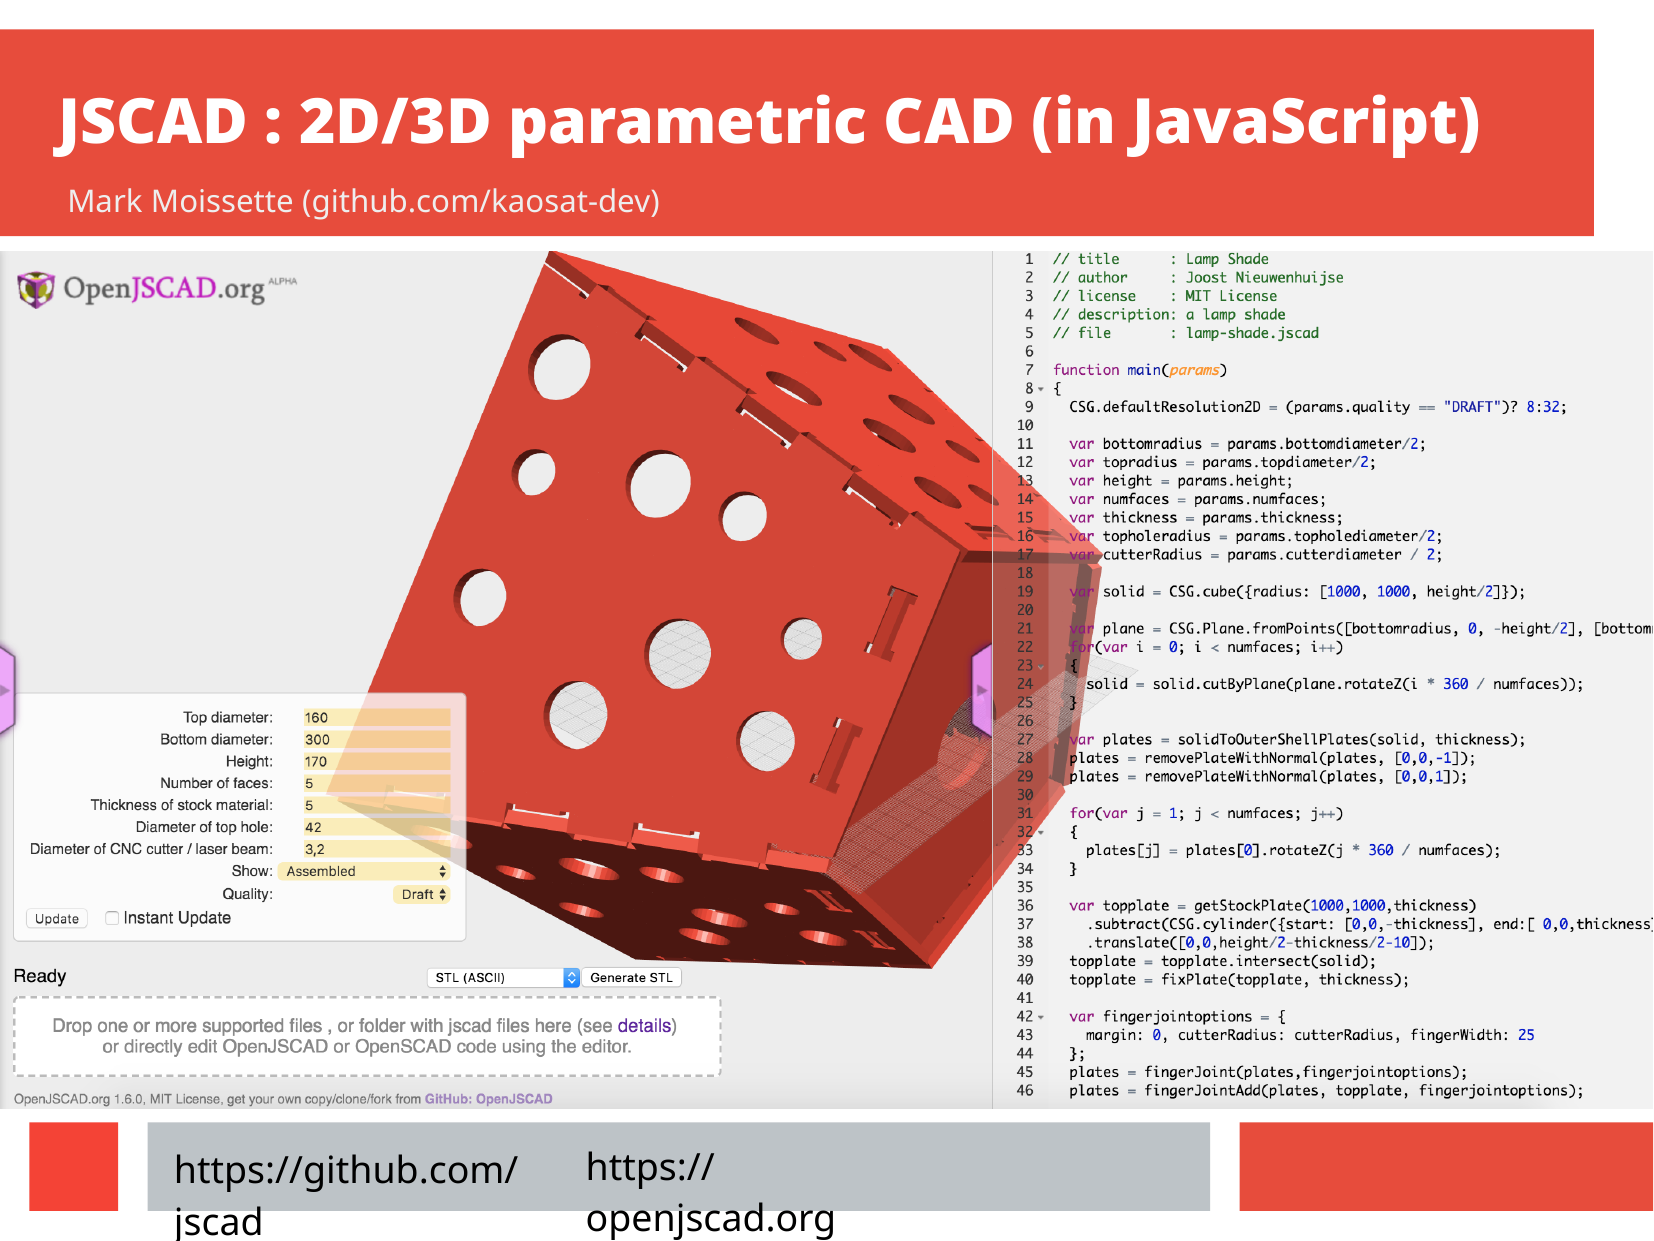

JSCAD : 2D/3D parametric CAD (in JavaScript)
Mark Moissette (github.com/kaosat-dev)
#
https://openjscad.org
https://github.com/jscad